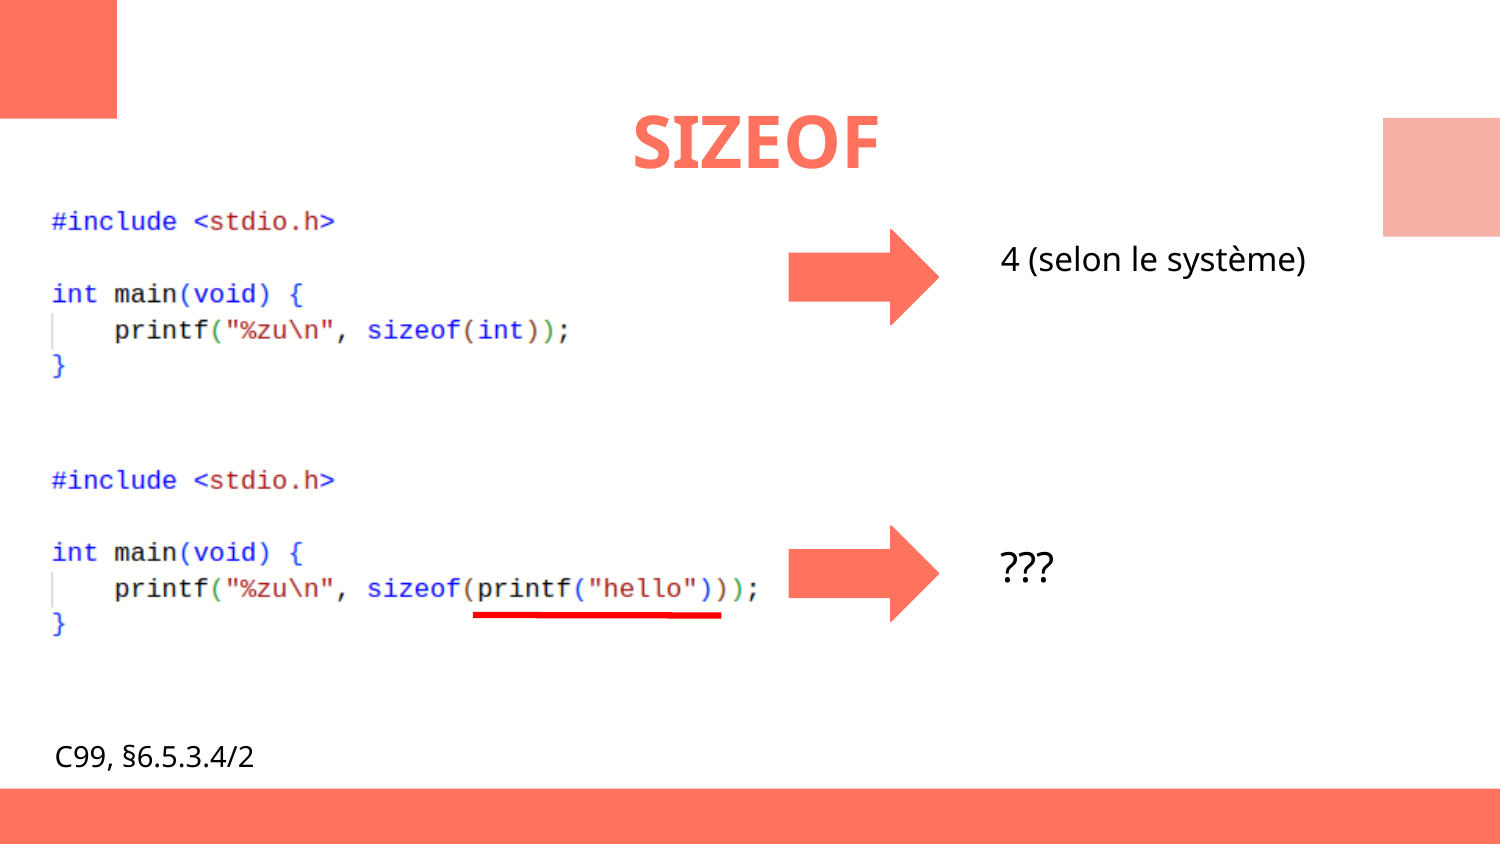

# SIZEOF
4 (selon le système)
???
C99, §6.5.3.4/2